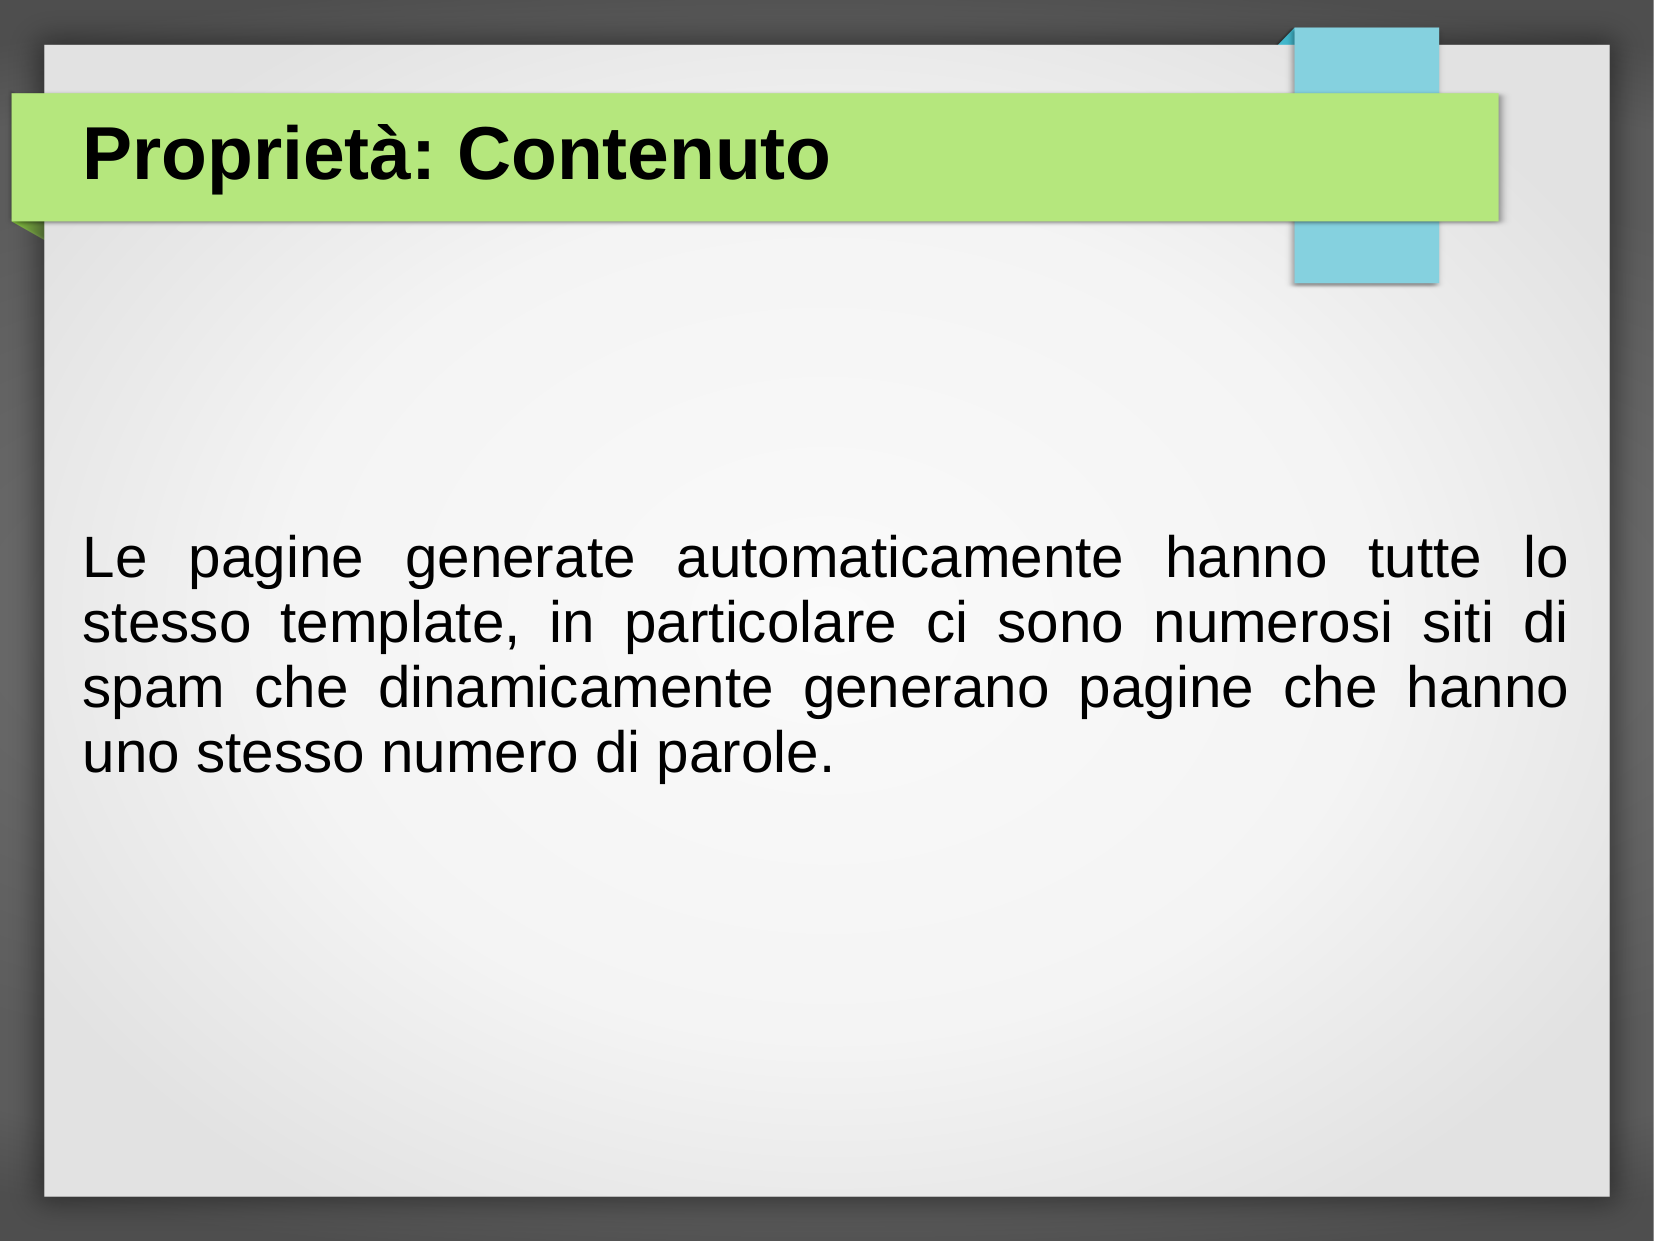

# Proprietà: Contenuto
Le pagine generate automaticamente hanno tutte lo stesso template, in particolare ci sono numerosi siti di spam che dinamicamente generano pagine che hanno uno stesso numero di parole.